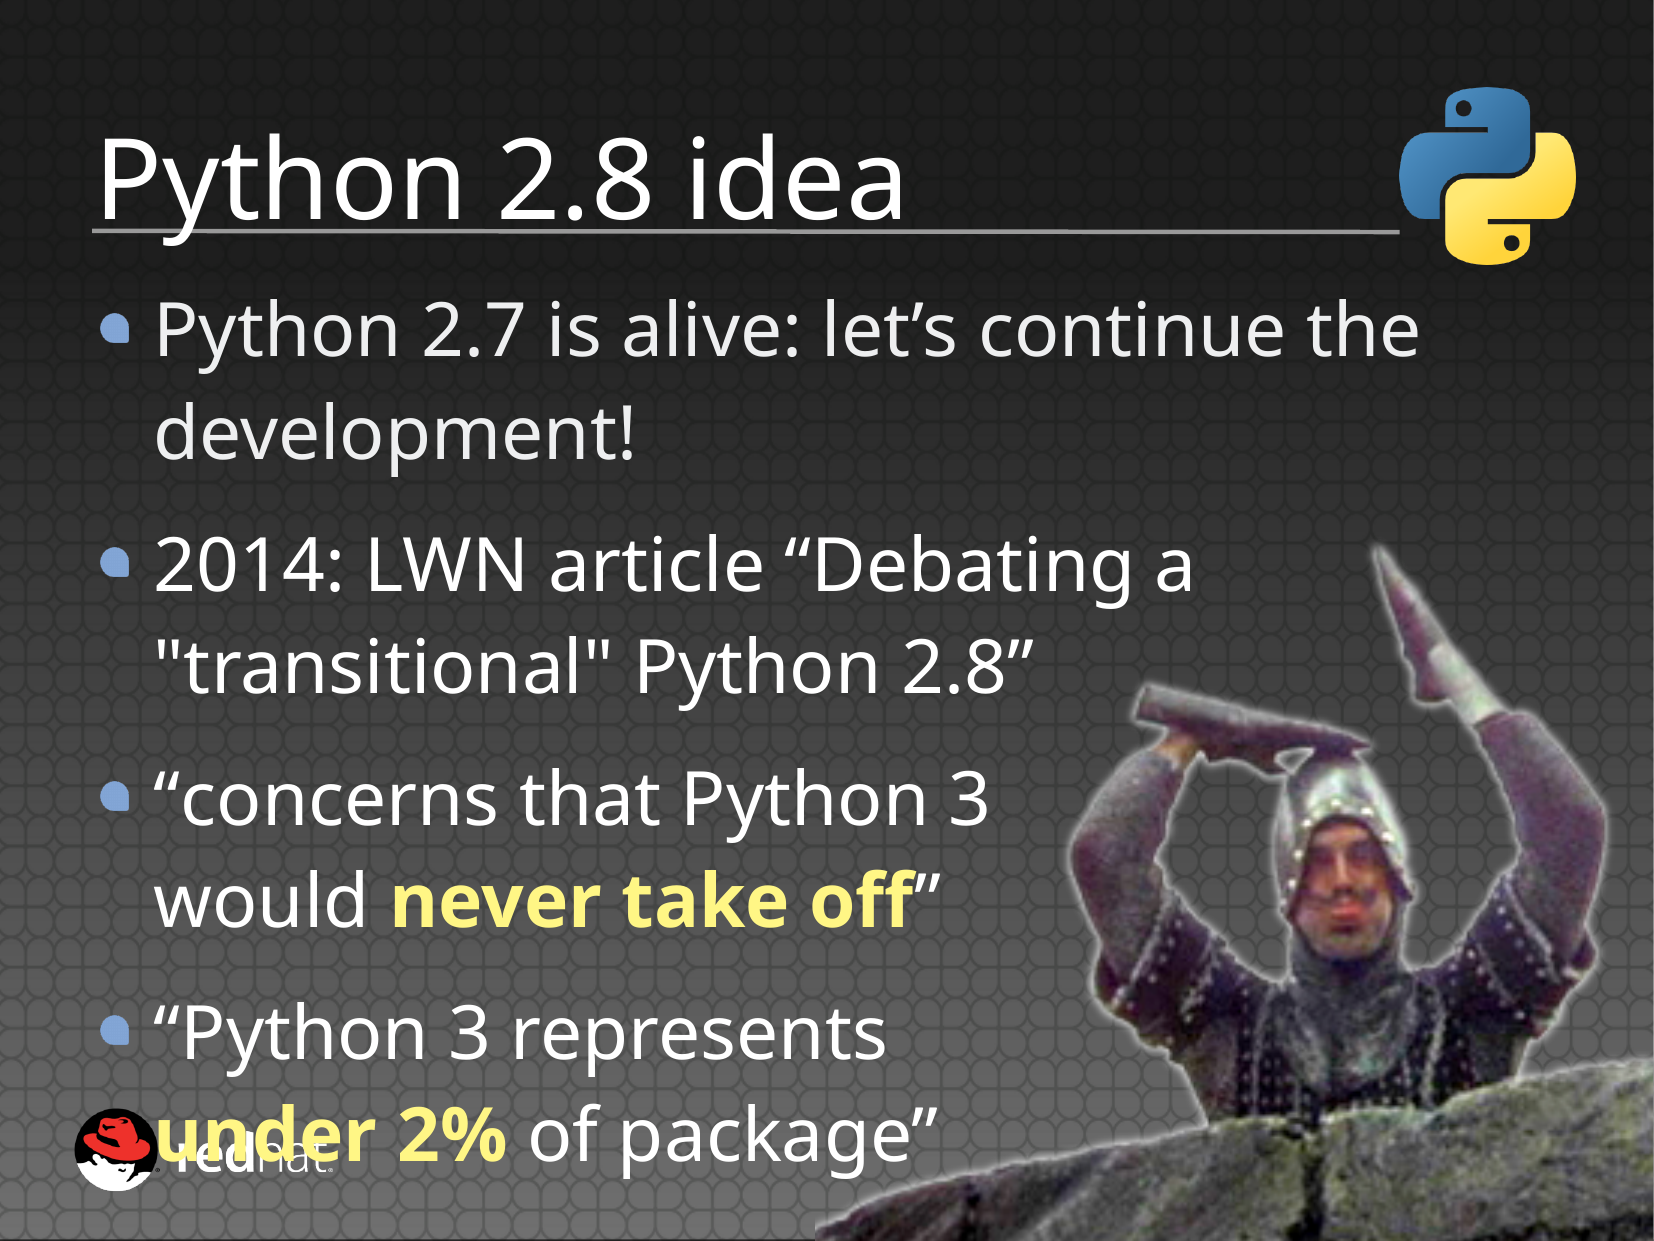

Python 2.8 idea
# Python 2.7 is alive: let’s continue the development!
2014: LWN article “Debating a "transitional" Python 2.8”
“concerns that Python 3
would never take off”
“Python 3 represents
under 2% of package”